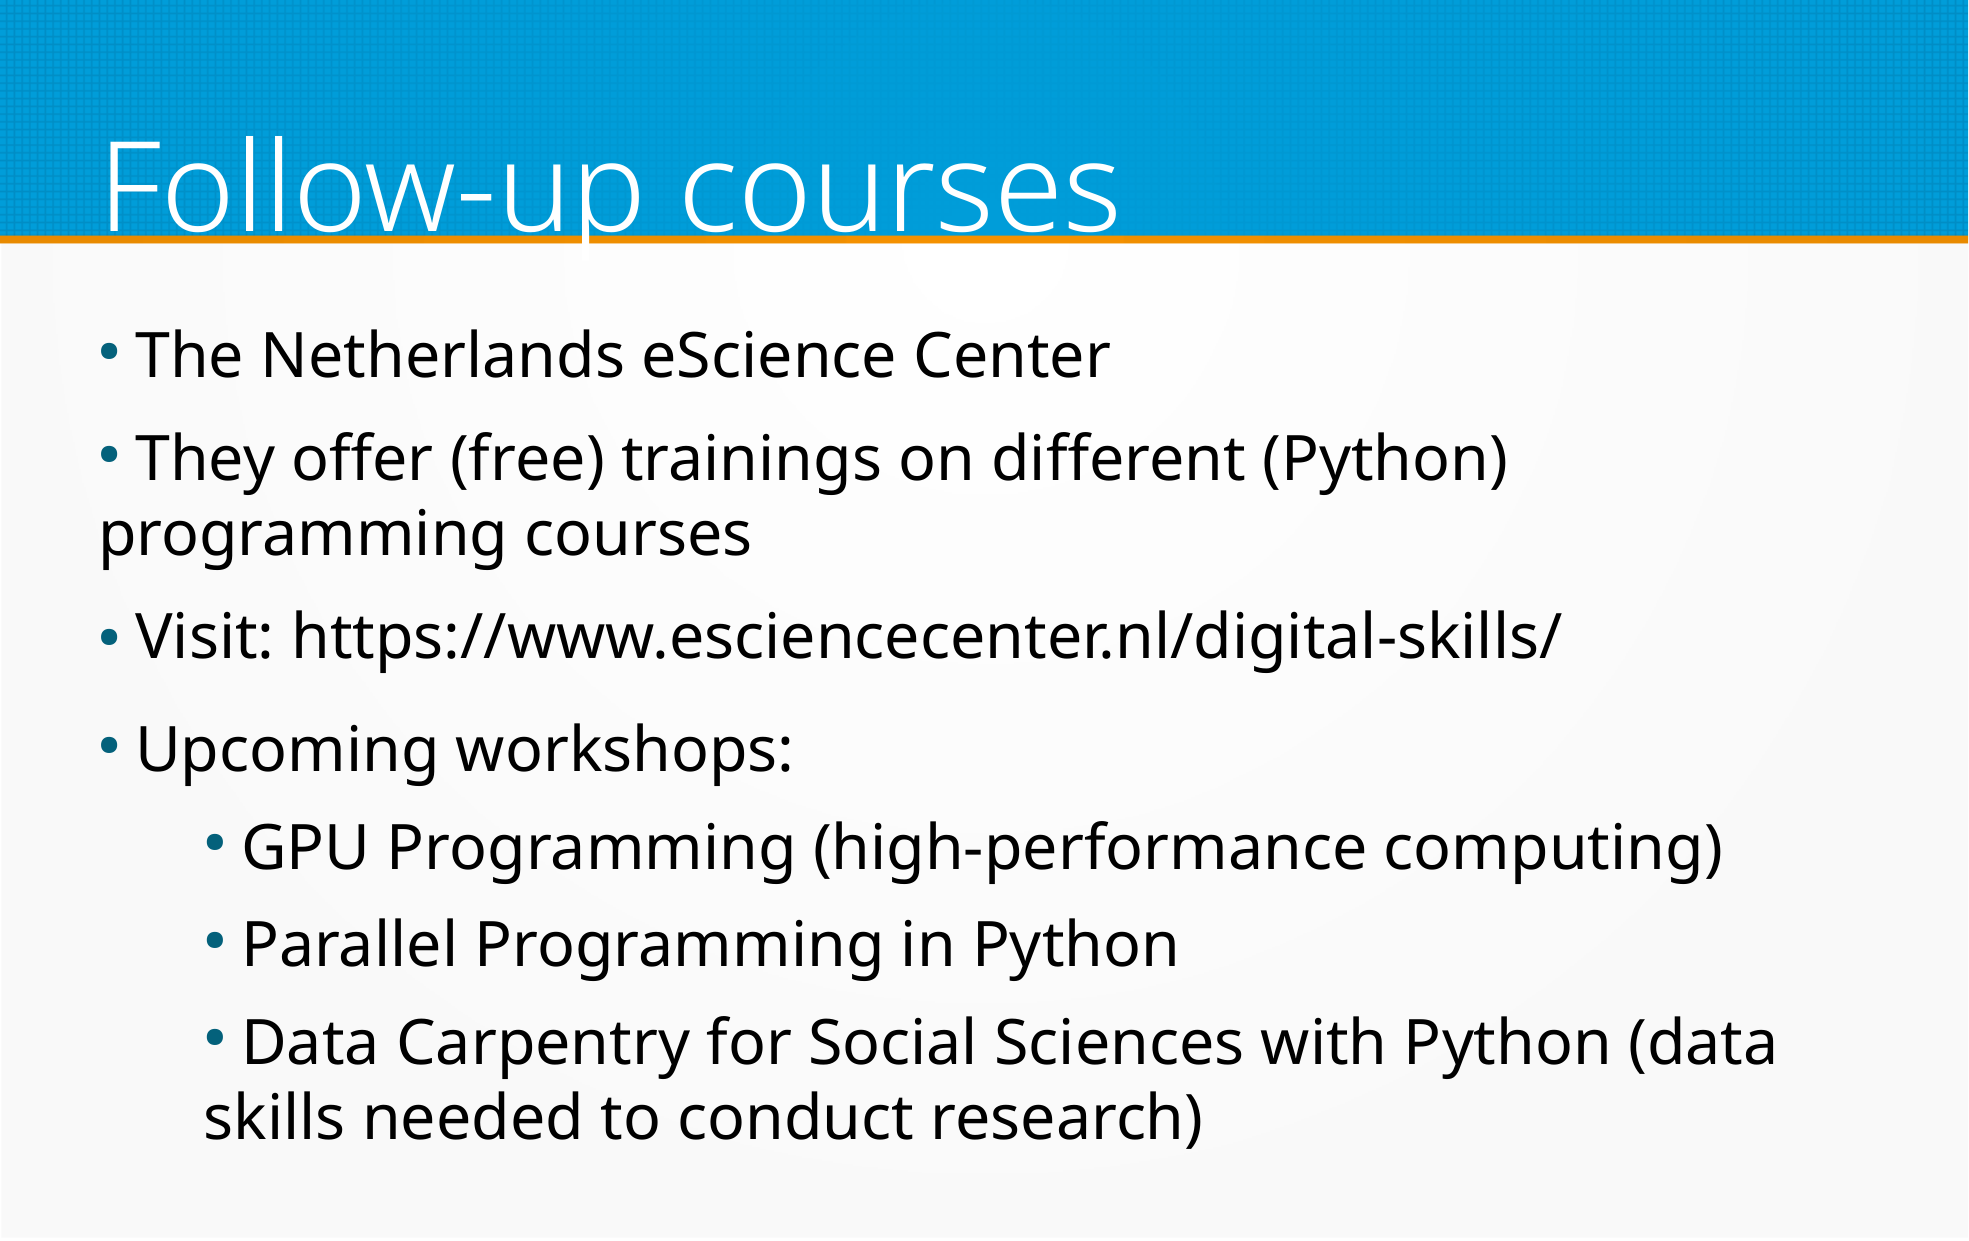

# Follow-up courses
 The Netherlands eScience Center
 They offer (free) trainings on different (Python) programming courses
 Visit: https://www.esciencecenter.nl/digital-skills/
 Upcoming workshops:
 GPU Programming (high-performance computing)
 Parallel Programming in Python
 Data Carpentry for Social Sciences with Python (data skills needed to conduct research)